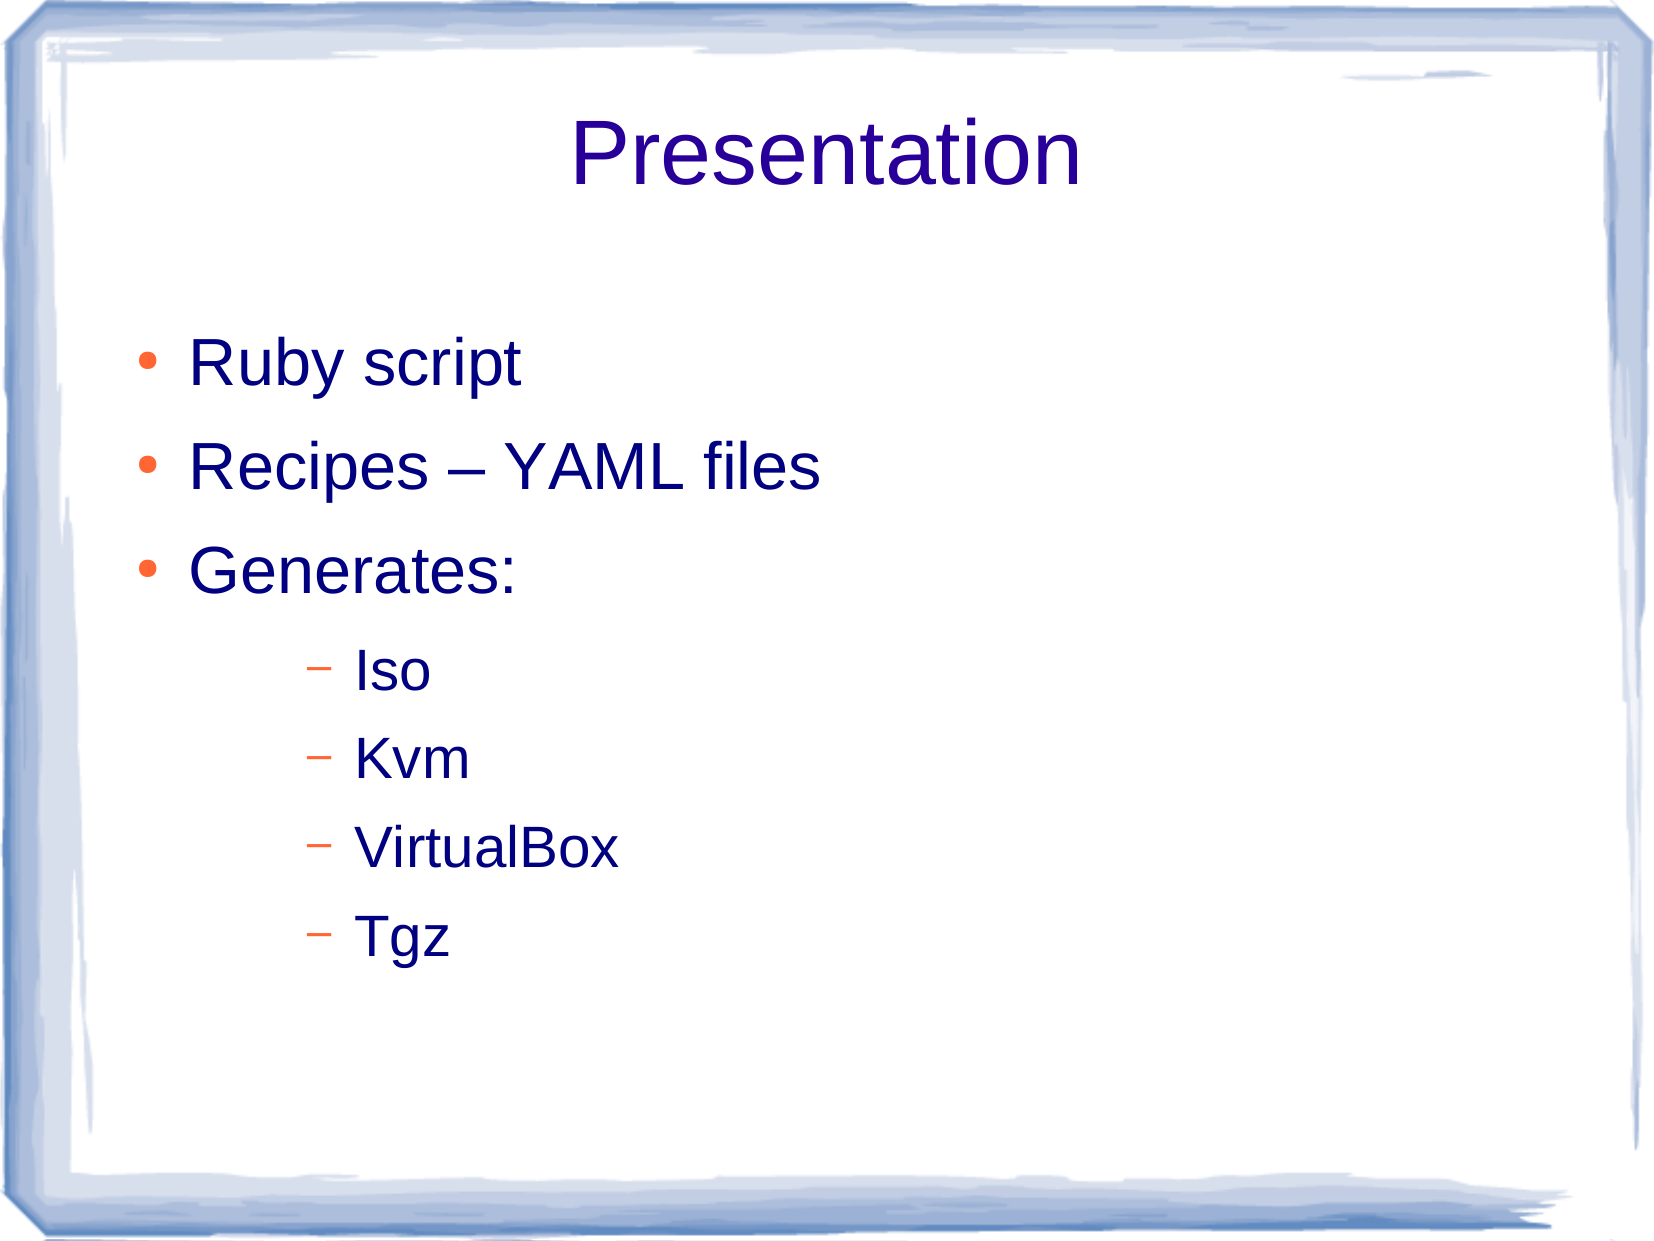

# Presentation
Ruby script
Recipes – YAML files
Generates:
Iso
Kvm
VirtualBox
Tgz